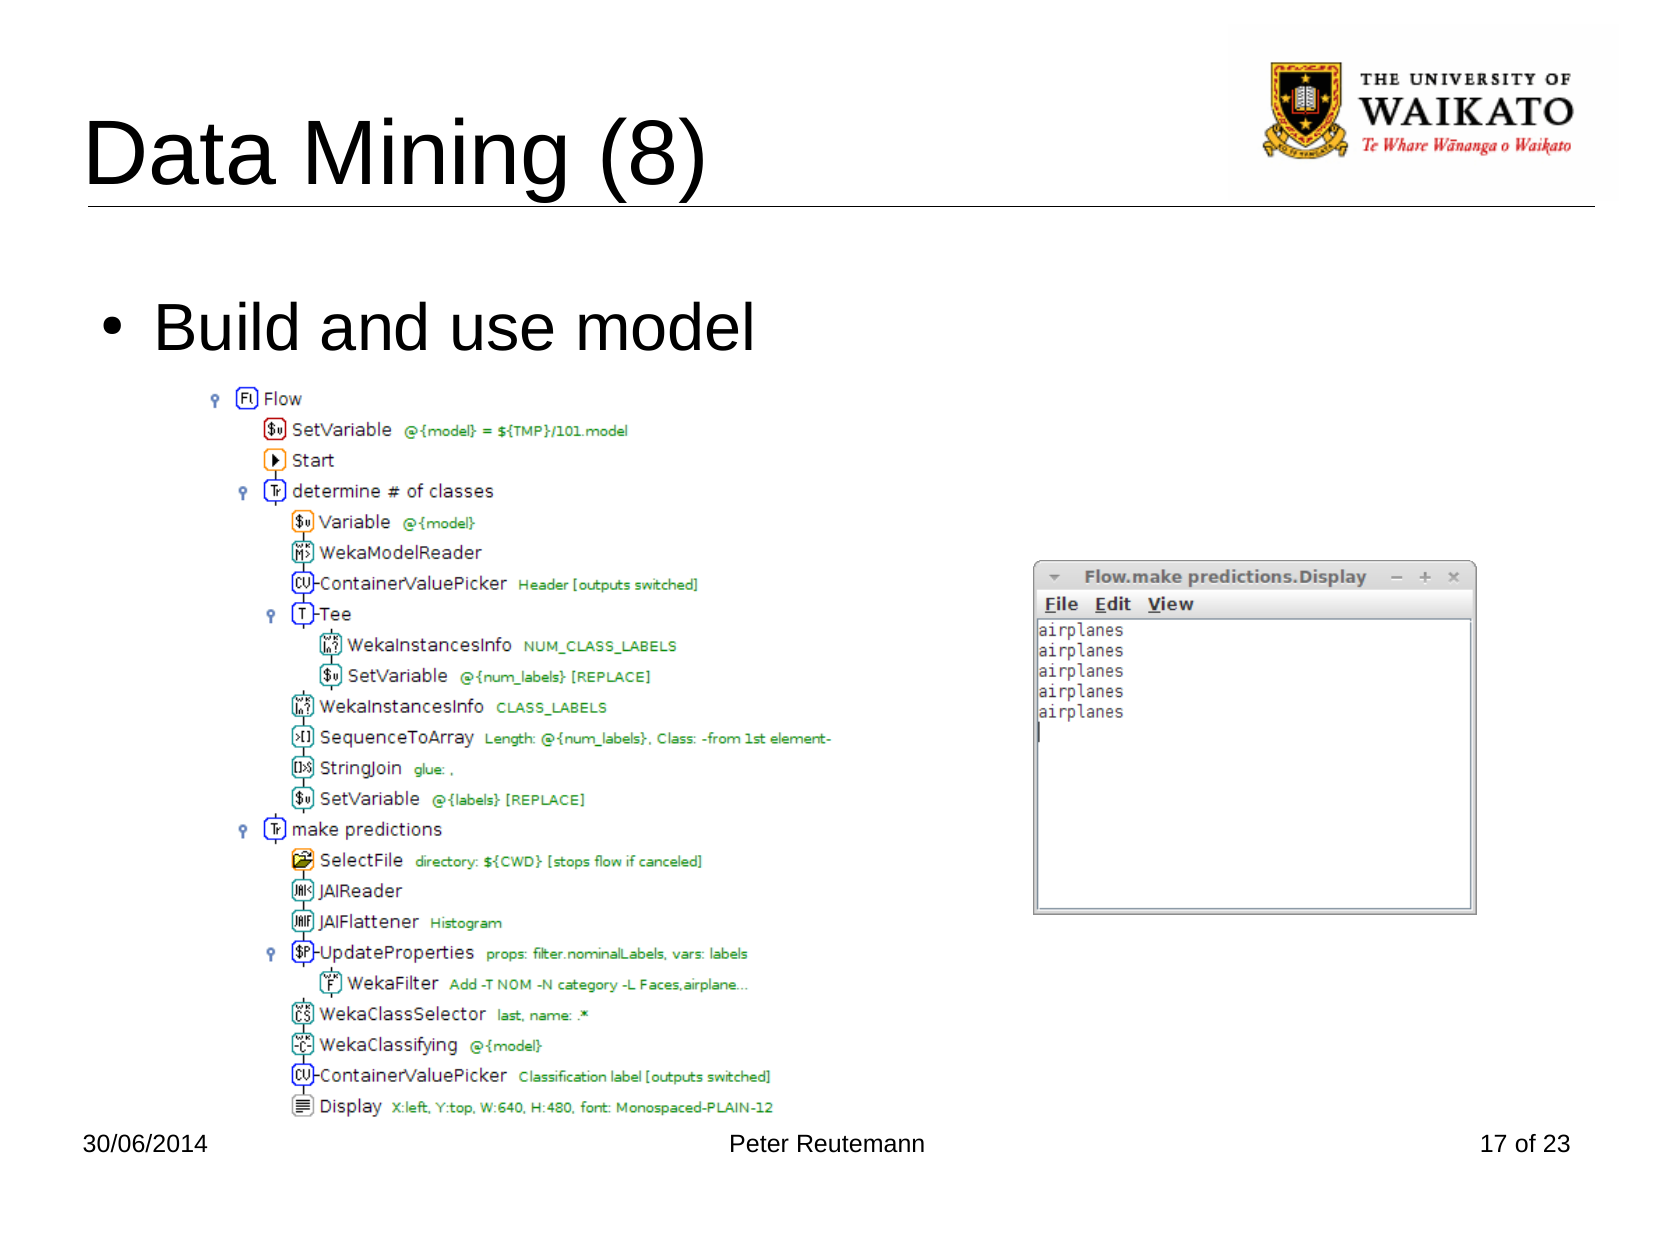

# Data Mining (8)
Build and use model
30/06/2014
Peter Reutemann
17